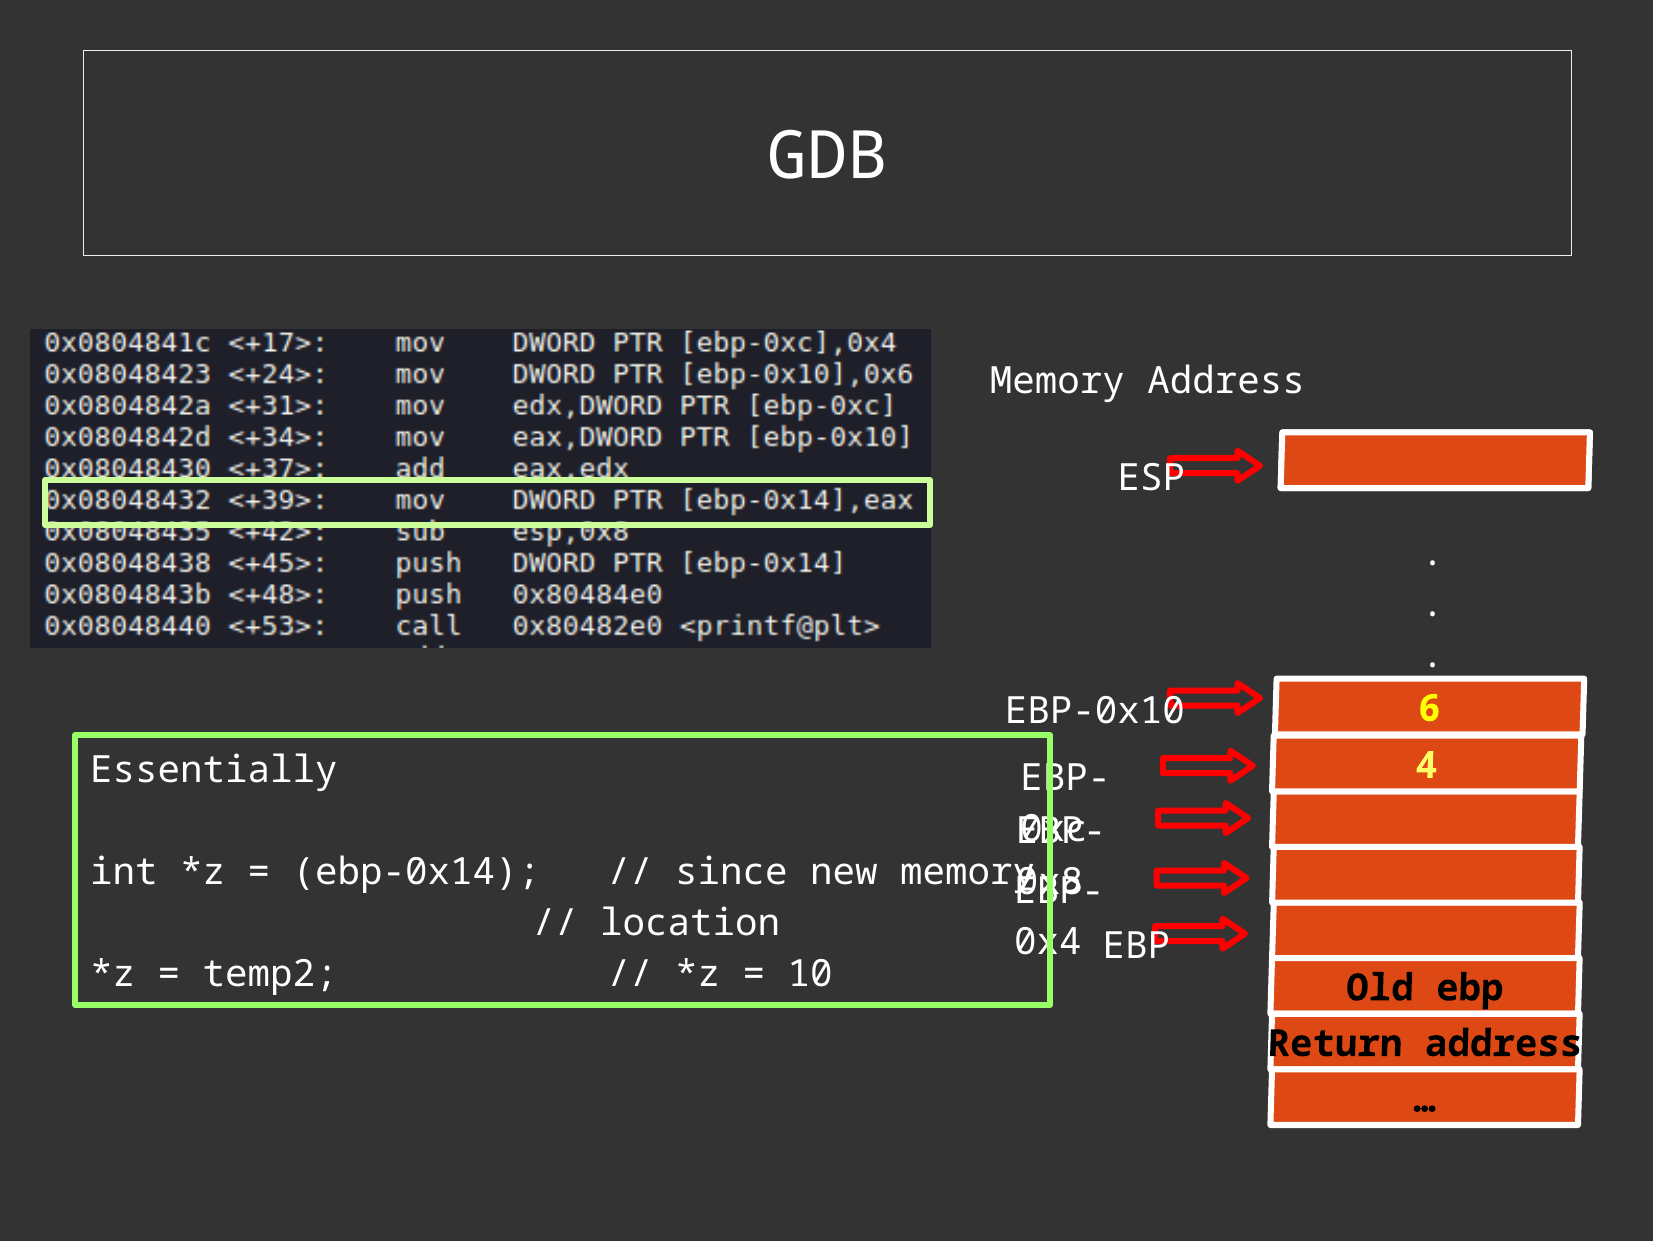

GDB
Memory Address
 ESP
.
.
.
EBP-0x10
6
Essentially
int *z = (ebp-0x14); // since new memory
					 // location
*z = temp2;			 // *z = 10
4
EBP-0xc
EBP-0x8
EBP-0x4
 EBP
Old ebp
Return address
…